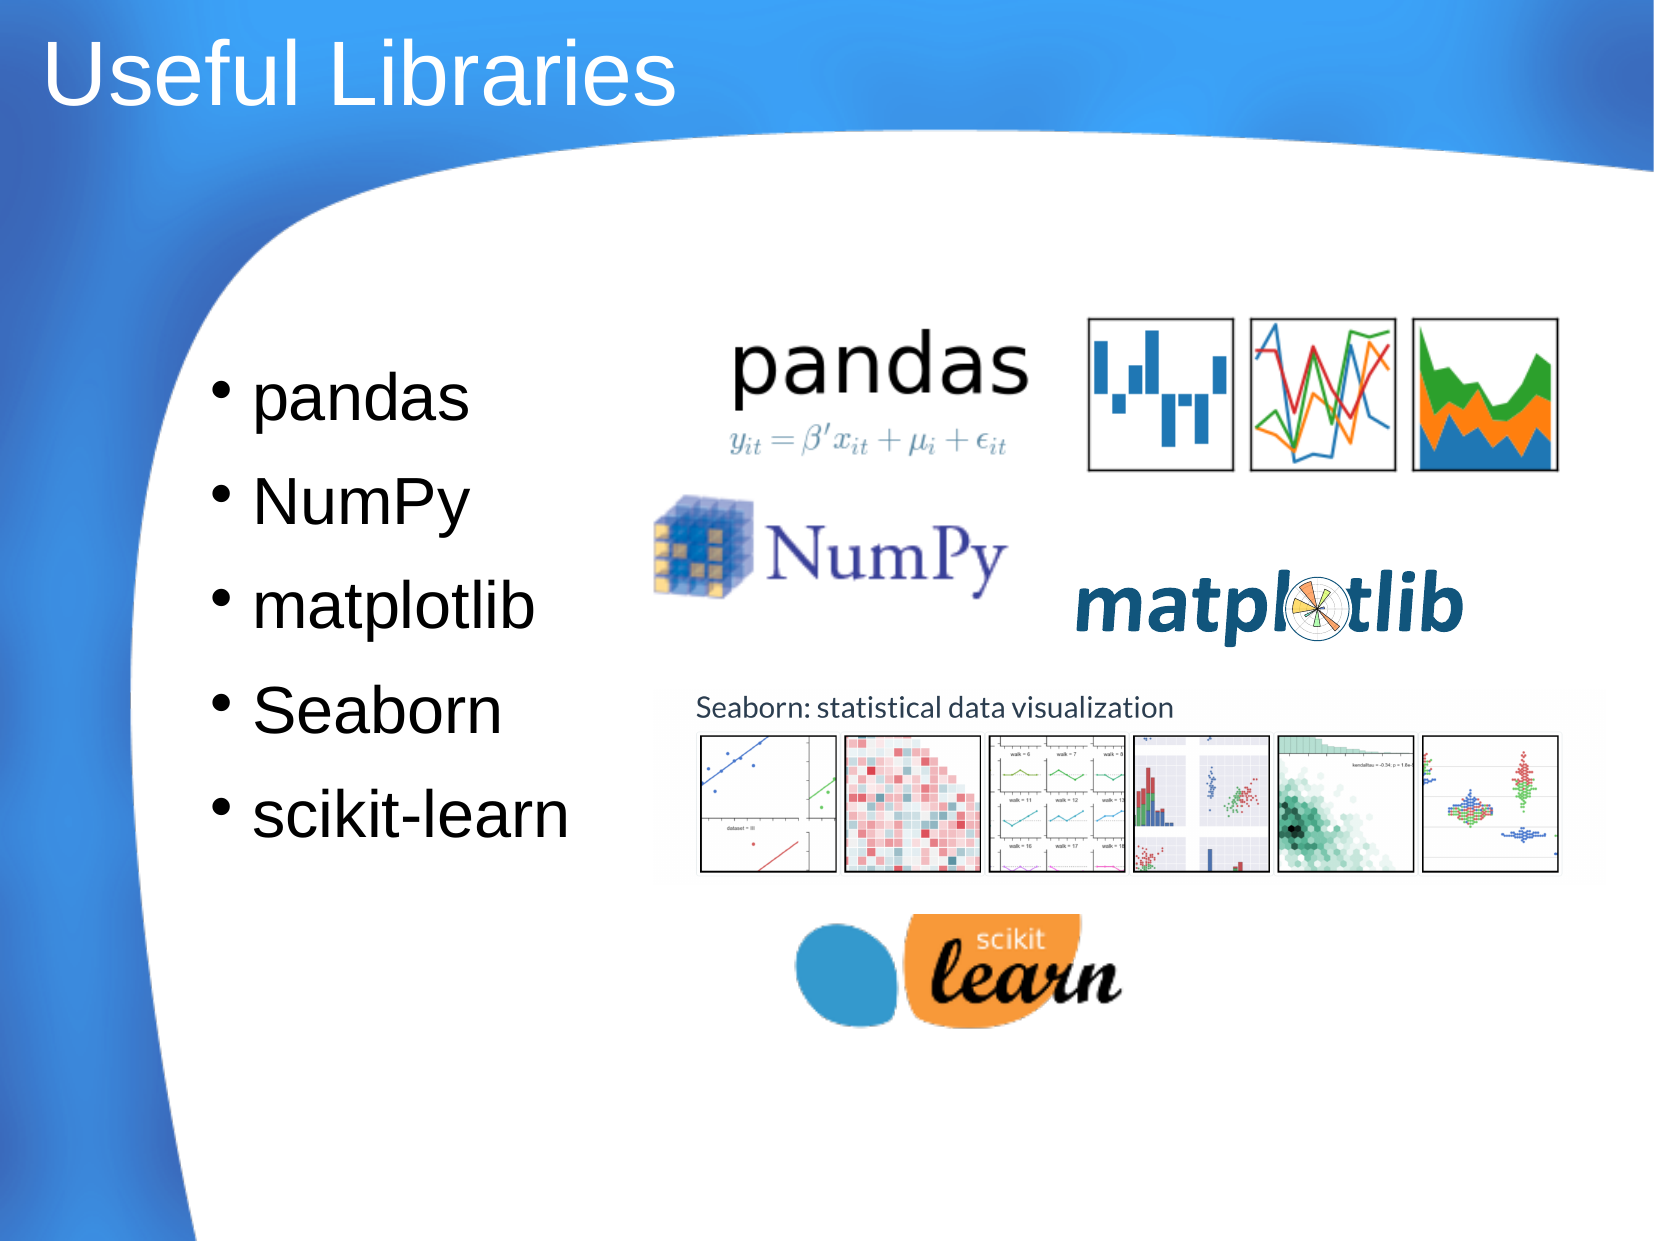

# Useful Libraries
 pandas
 NumPy
 matplotlib
 Seaborn
 scikit-learn